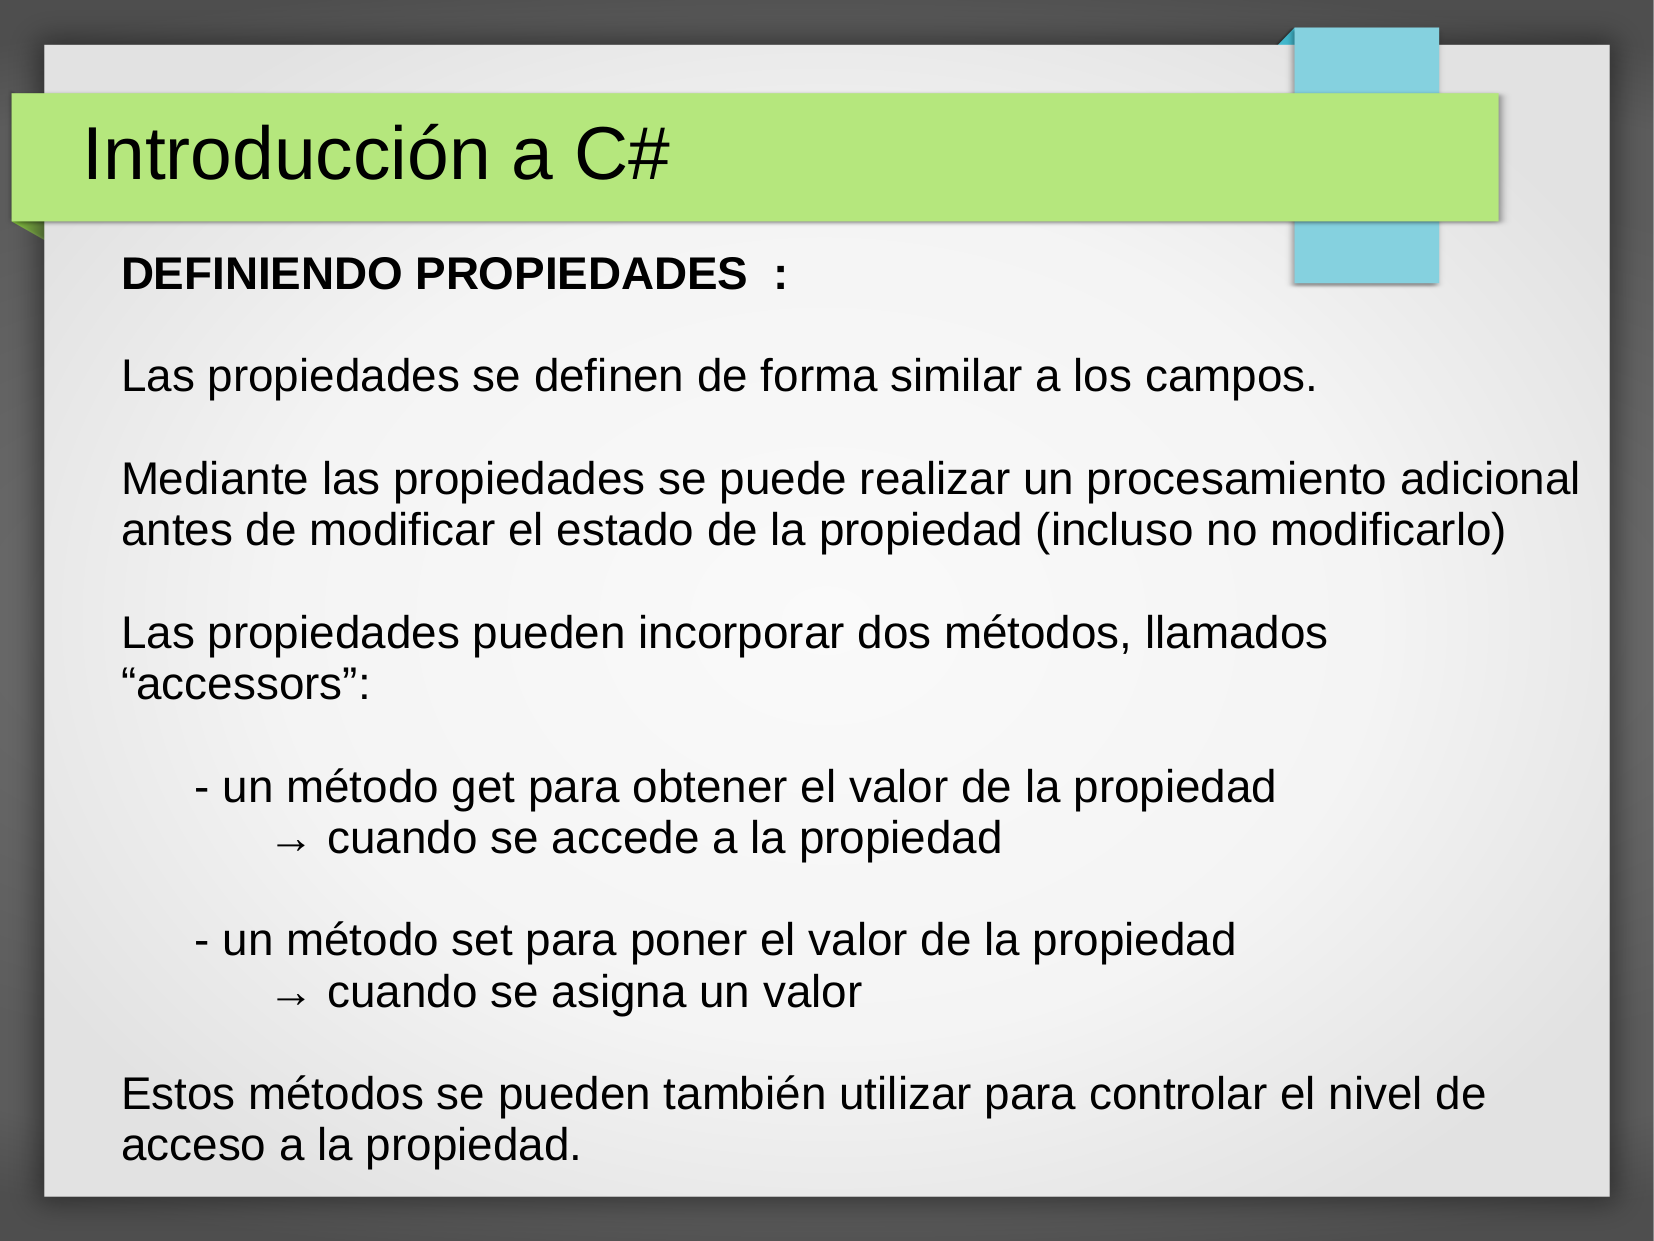

# Introducción a C#
	DEFINIENDO PROPIEDADES :
	Las propiedades se definen de forma similar a los campos.
	Mediante las propiedades se puede realizar un procesamiento adicional 	antes de modificar el estado de la propiedad (incluso no modificarlo)
	Las propiedades pueden incorporar dos métodos, llamados 				“accessors”:
		- un método get para obtener el valor de la propiedad
			→ cuando se accede a la propiedad
		- un método set para poner el valor de la propiedad
			→ cuando se asigna un valor
	Estos métodos se pueden también utilizar para controlar el nivel de 		acceso a la propiedad.